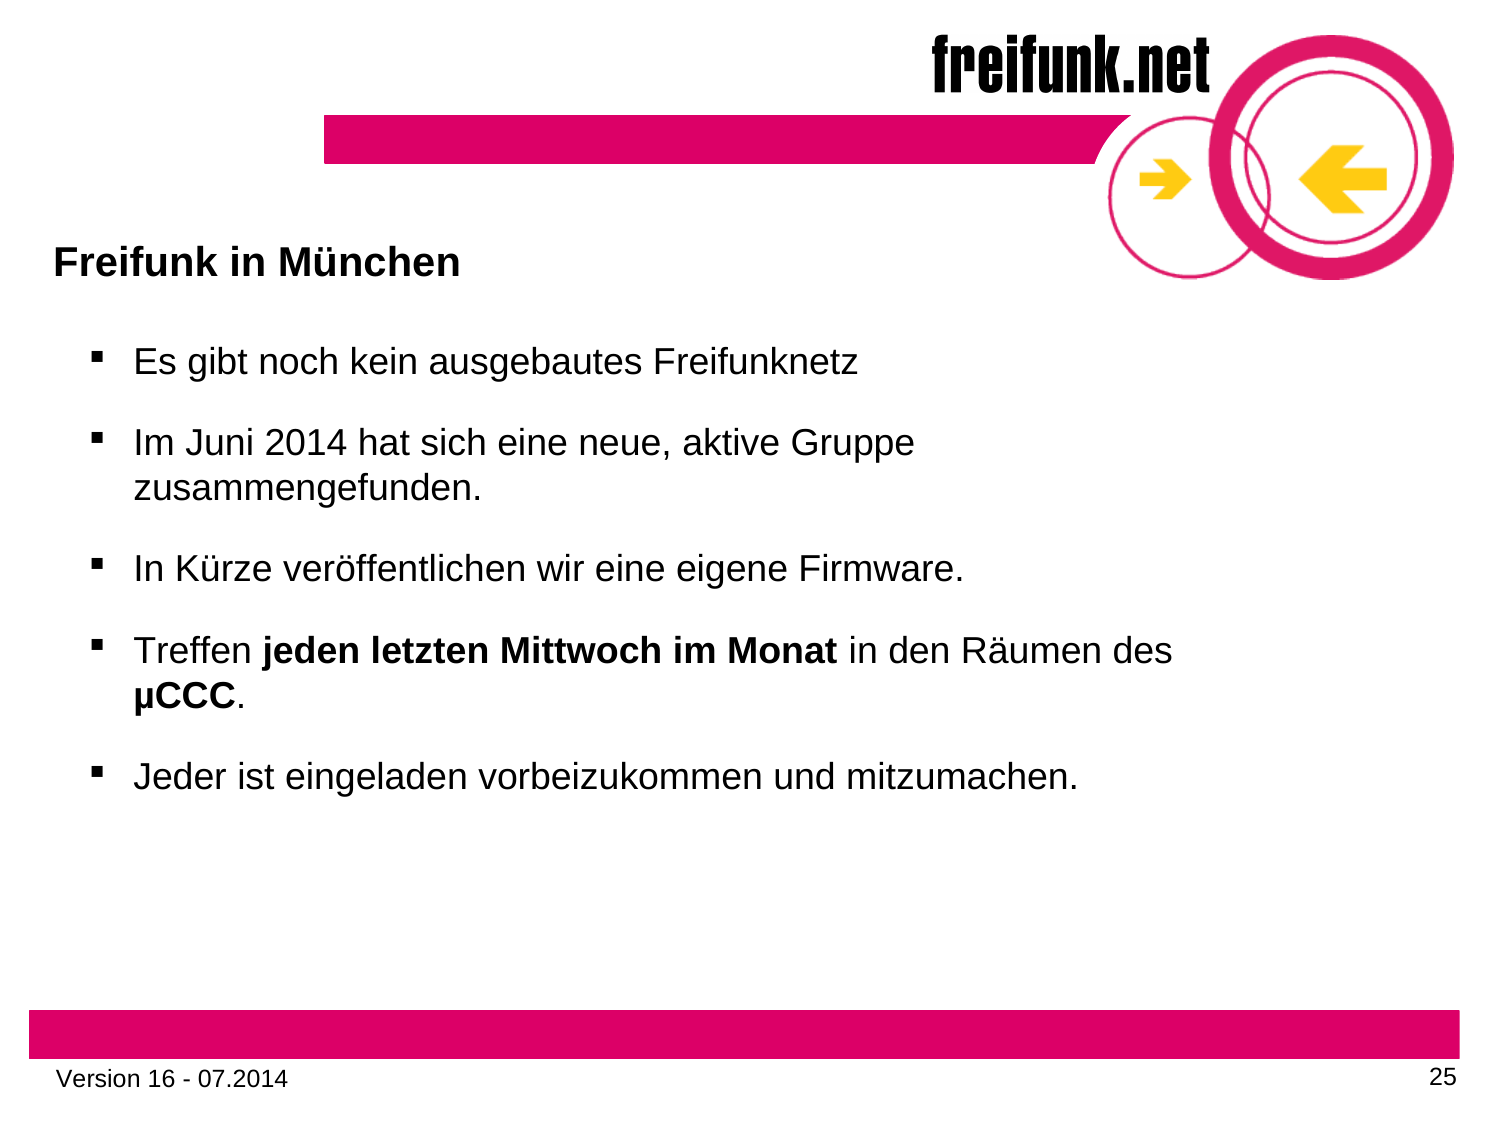

Freifunk in München
Es gibt noch kein ausgebautes Freifunknetz
Im Juni 2014 hat sich eine neue, aktive Gruppe zusammengefunden.
In Kürze veröffentlichen wir eine eigene Firmware.
Treffen jeden letzten Mittwoch im Monat in den Räumen des µCCC.
Jeder ist eingeladen vorbeizukommen und mitzumachen.
25
Version 16 - 07.2014